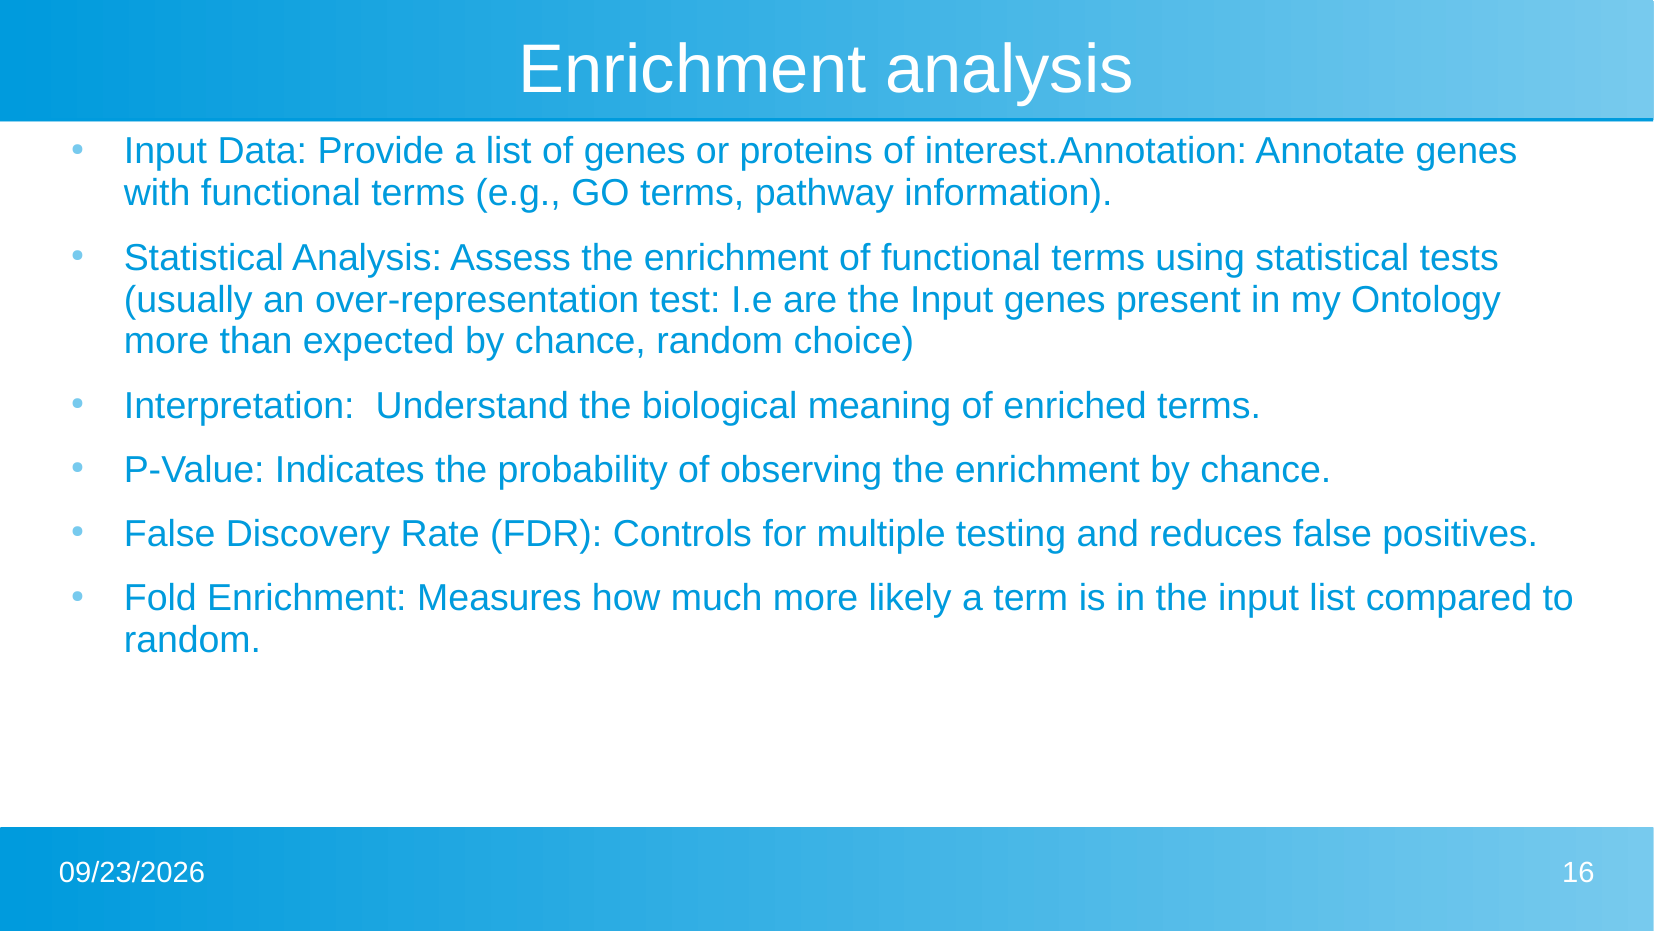

# Enrichment analysis
Input Data: Provide a list of genes or proteins of interest.Annotation: Annotate genes with functional terms (e.g., GO terms, pathway information).
Statistical Analysis: Assess the enrichment of functional terms using statistical tests (usually an over-representation test: I.e are the Input genes present in my Ontology more than expected by chance, random choice)
Interpretation: Understand the biological meaning of enriched terms.
P-Value: Indicates the probability of observing the enrichment by chance.
False Discovery Rate (FDR): Controls for multiple testing and reduces false positives.
Fold Enrichment: Measures how much more likely a term is in the input list compared to random.
16